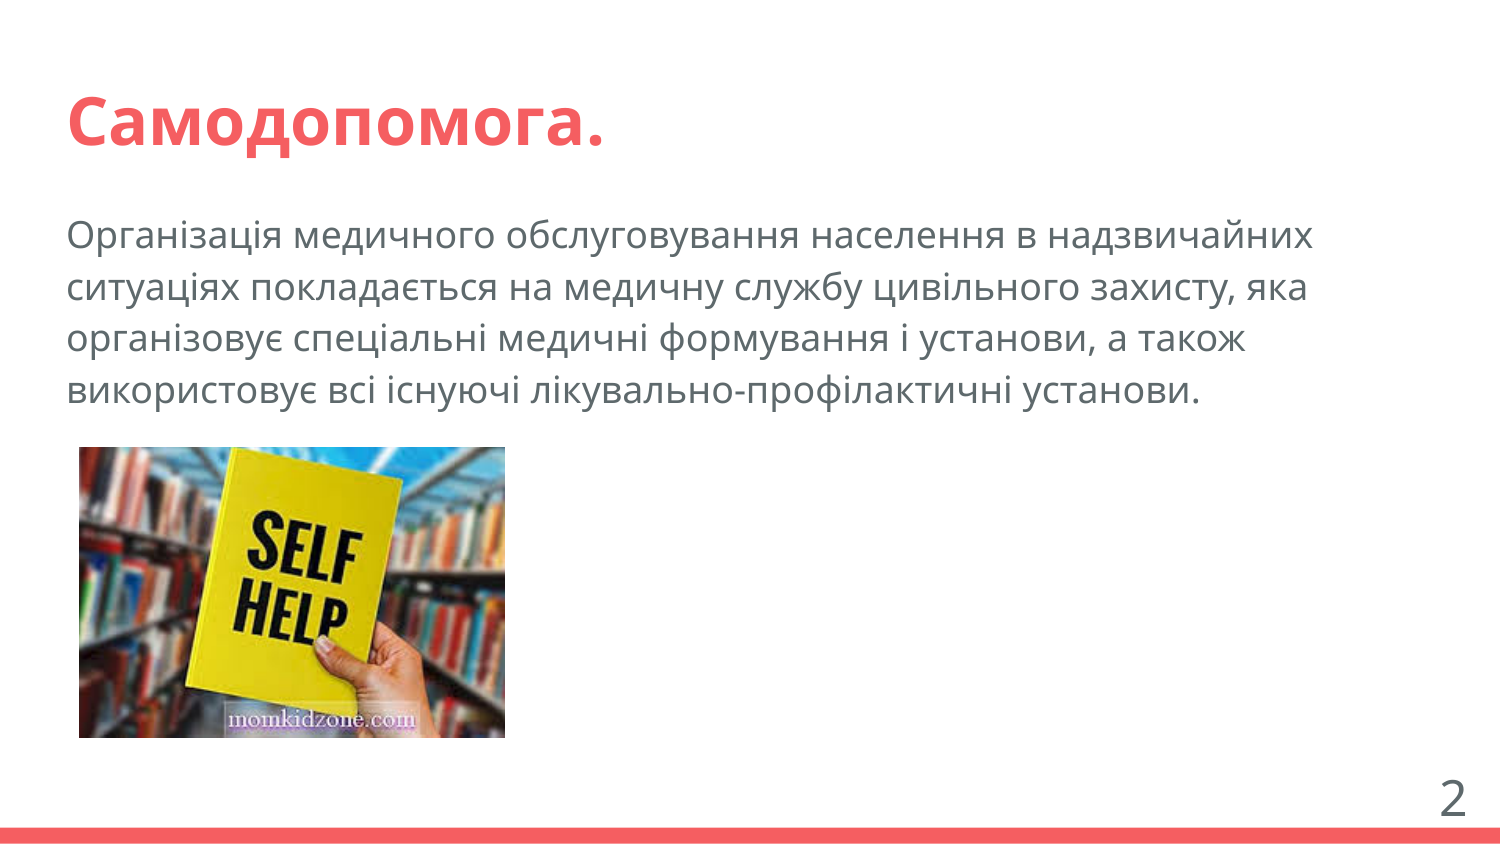

# Самодопомога.
Організація медичного обслуговування населення в надзвичайних ситуаціях покладається на медичну службу цивільного захисту, яка організовує спеціальні медичні формування і установи, а також використовує всі існуючі лікувально-профілактичні установи.